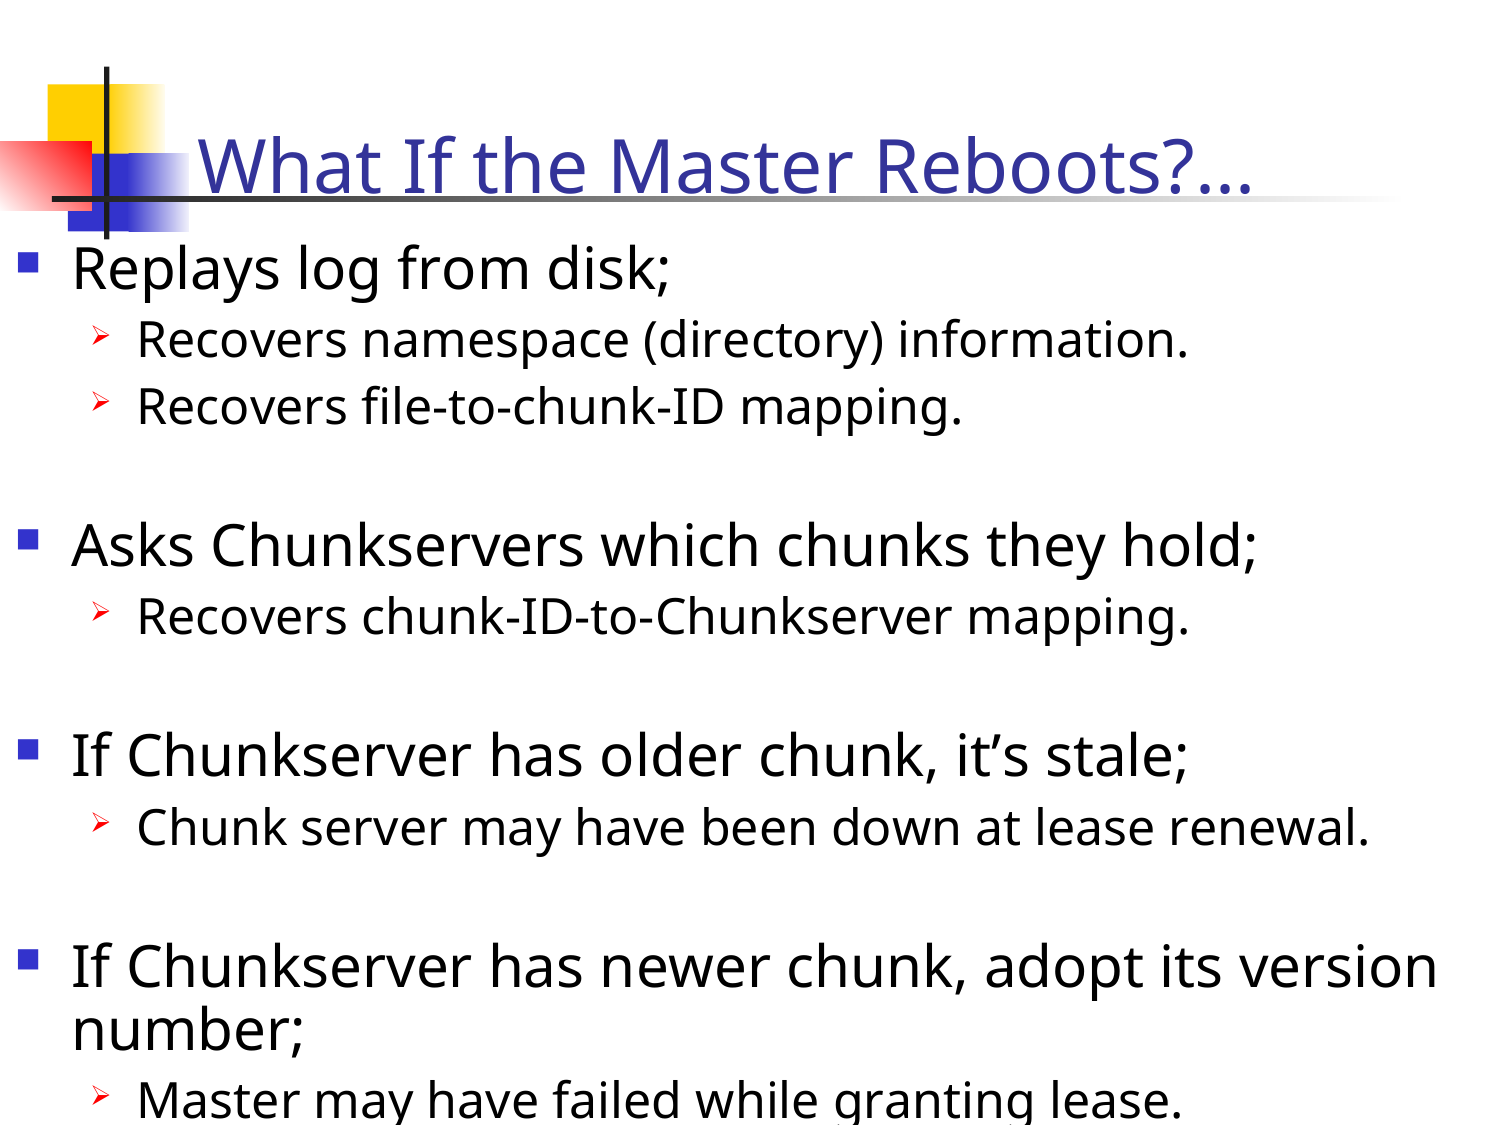

What If the Master Reboots?...
Replays log from disk;
Recovers namespace (directory) information.
Recovers file-to-chunk-ID mapping.
Asks Chunkservers which chunks they hold;
Recovers chunk-ID-to-Chunkserver mapping.
If Chunkserver has older chunk, it’s stale;
Chunk server may have been down at lease renewal.
If Chunkserver has newer chunk, adopt its version number;
Master may have failed while granting lease.